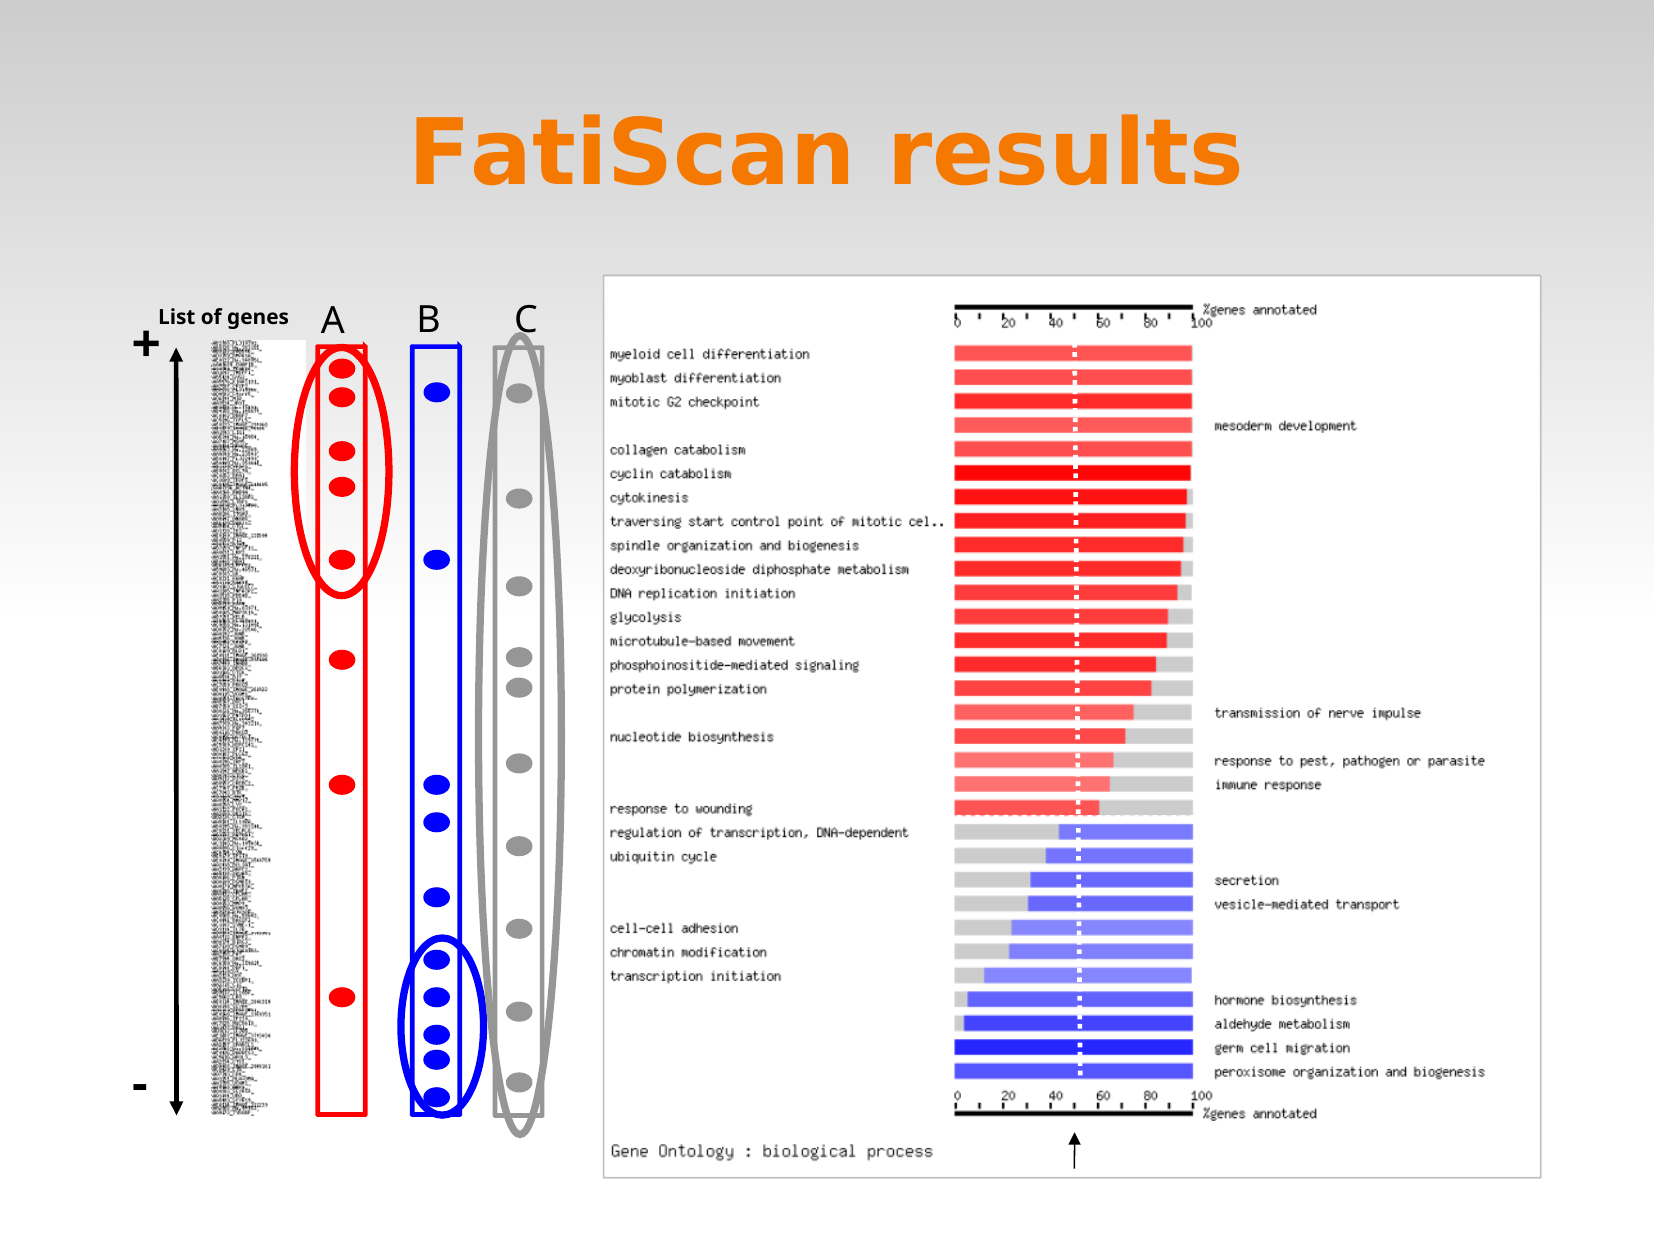

# FatiScan results
B
C
A
List of genes
+
-